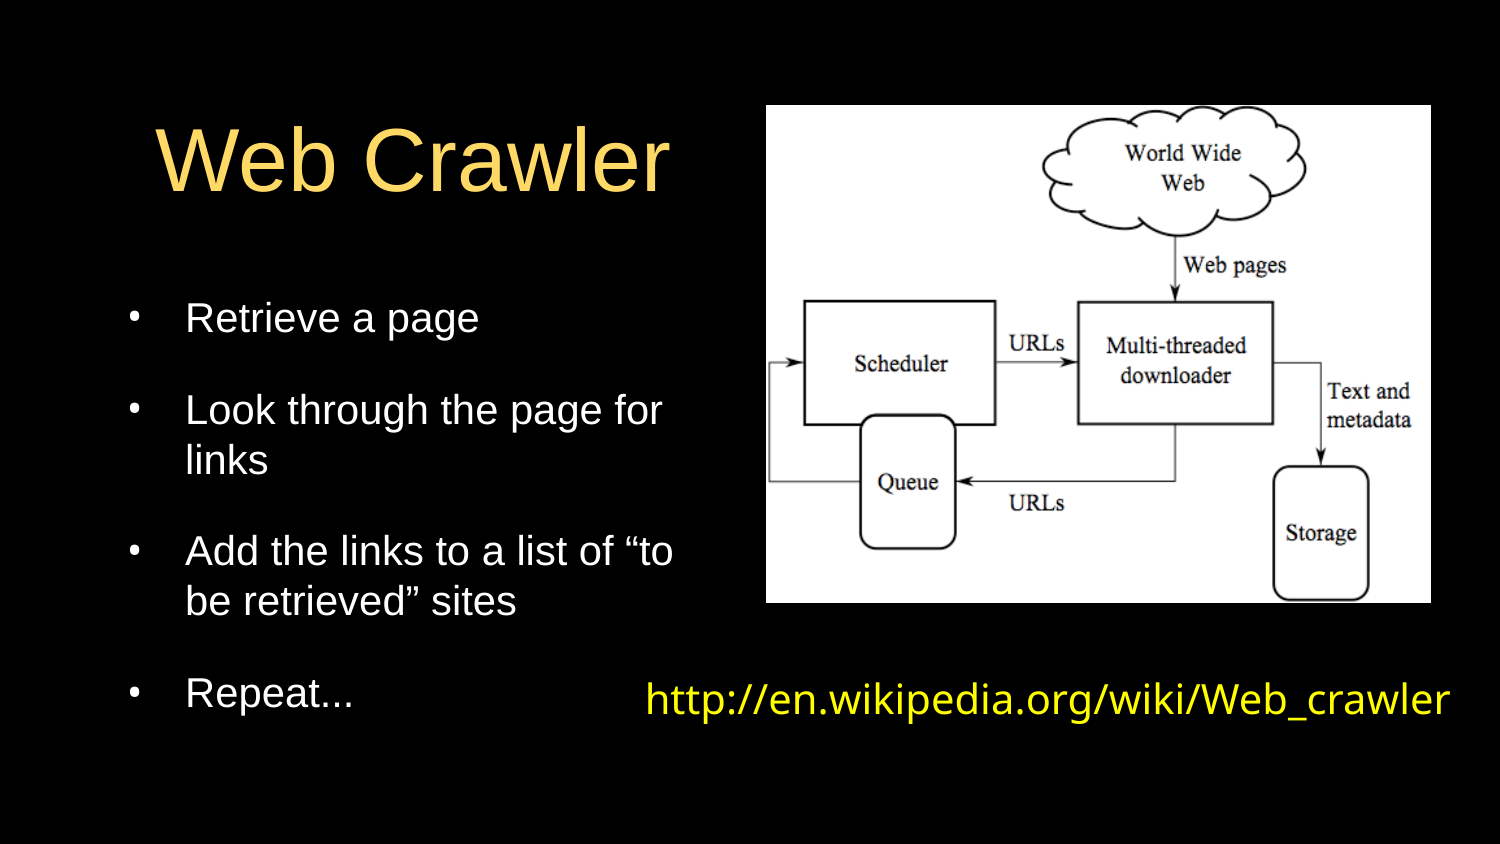

# Web Crawler
Retrieve a page
Look through the page for links
Add the links to a list of “to be retrieved” sites
Repeat...
http://en.wikipedia.org/wiki/Web_crawler